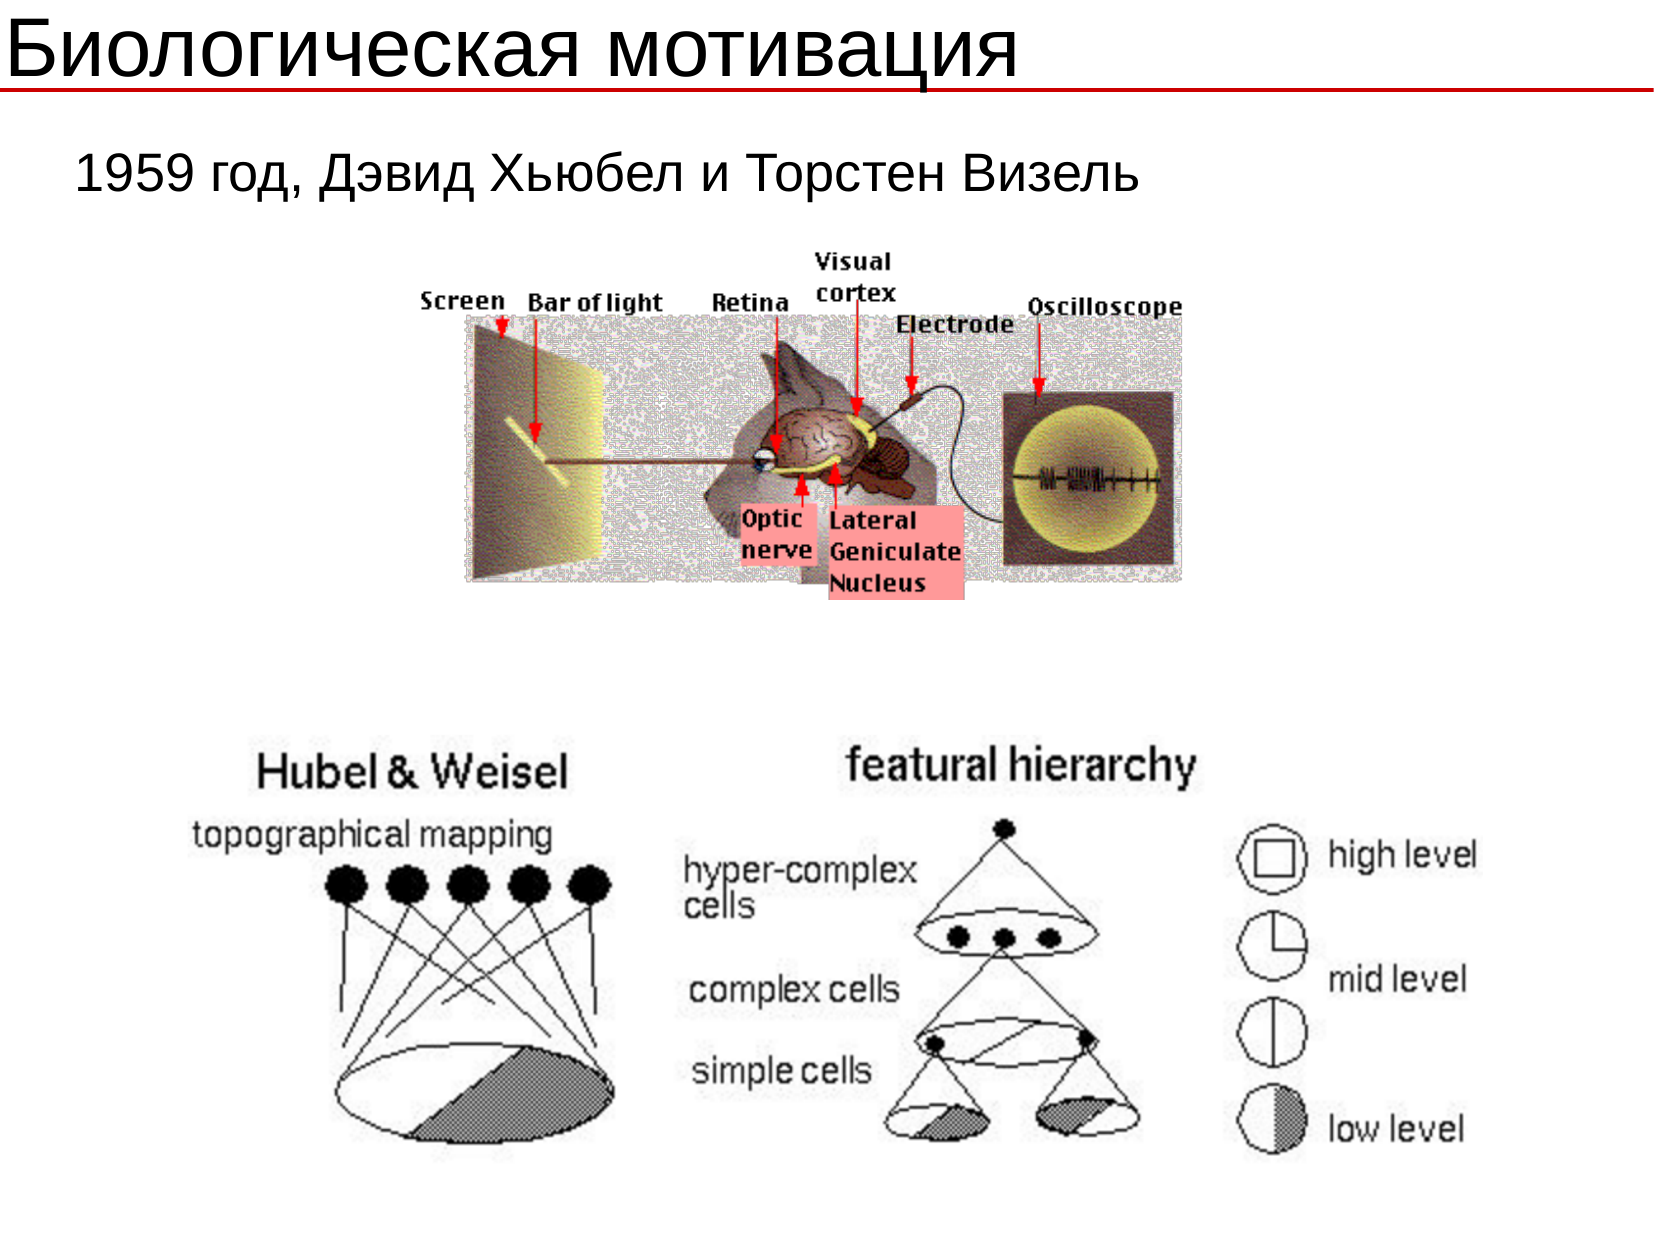

# Биологическая мотивация
1959 год, Дэвид Хьюбел и Торстен Визель